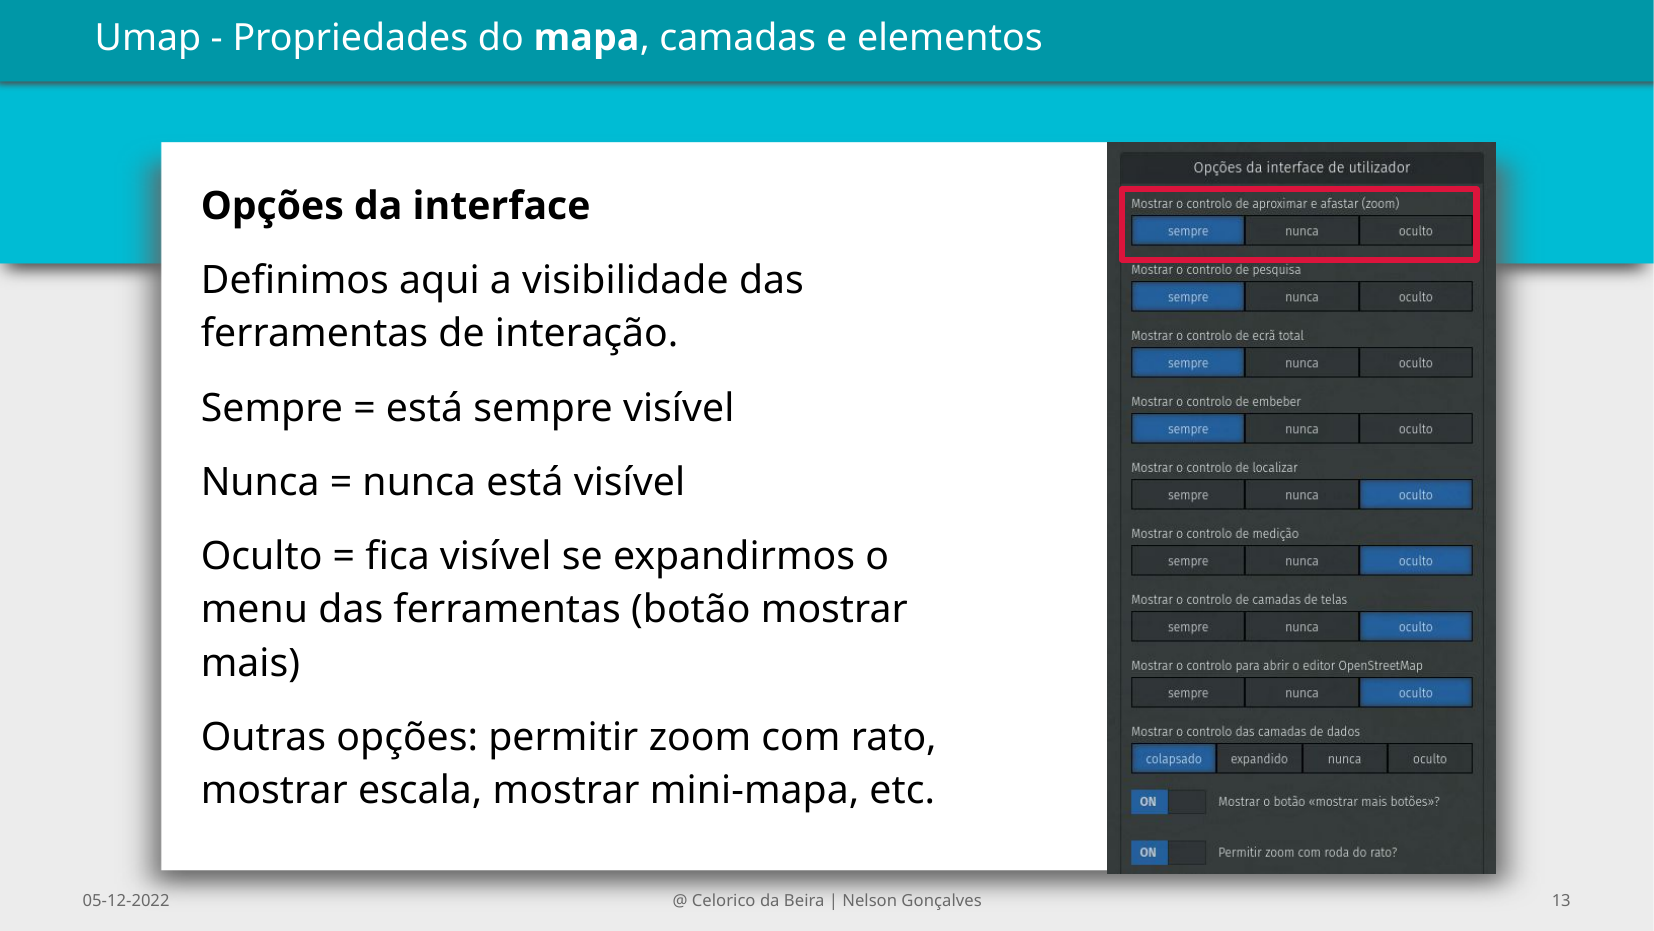

# Umap - Propriedades do mapa, camadas e elementos
Opções da interface
Definimos aqui a visibilidade das ferramentas de interação.
Sempre = está sempre visível
Nunca = nunca está visível
Oculto = fica visível se expandirmos o menu das ferramentas (botão mostrar mais)
Outras opções: permitir zoom com rato, mostrar escala, mostrar mini-mapa, etc.
05-12-2022
@ Celorico da Beira | Nelson Gonçalves
13